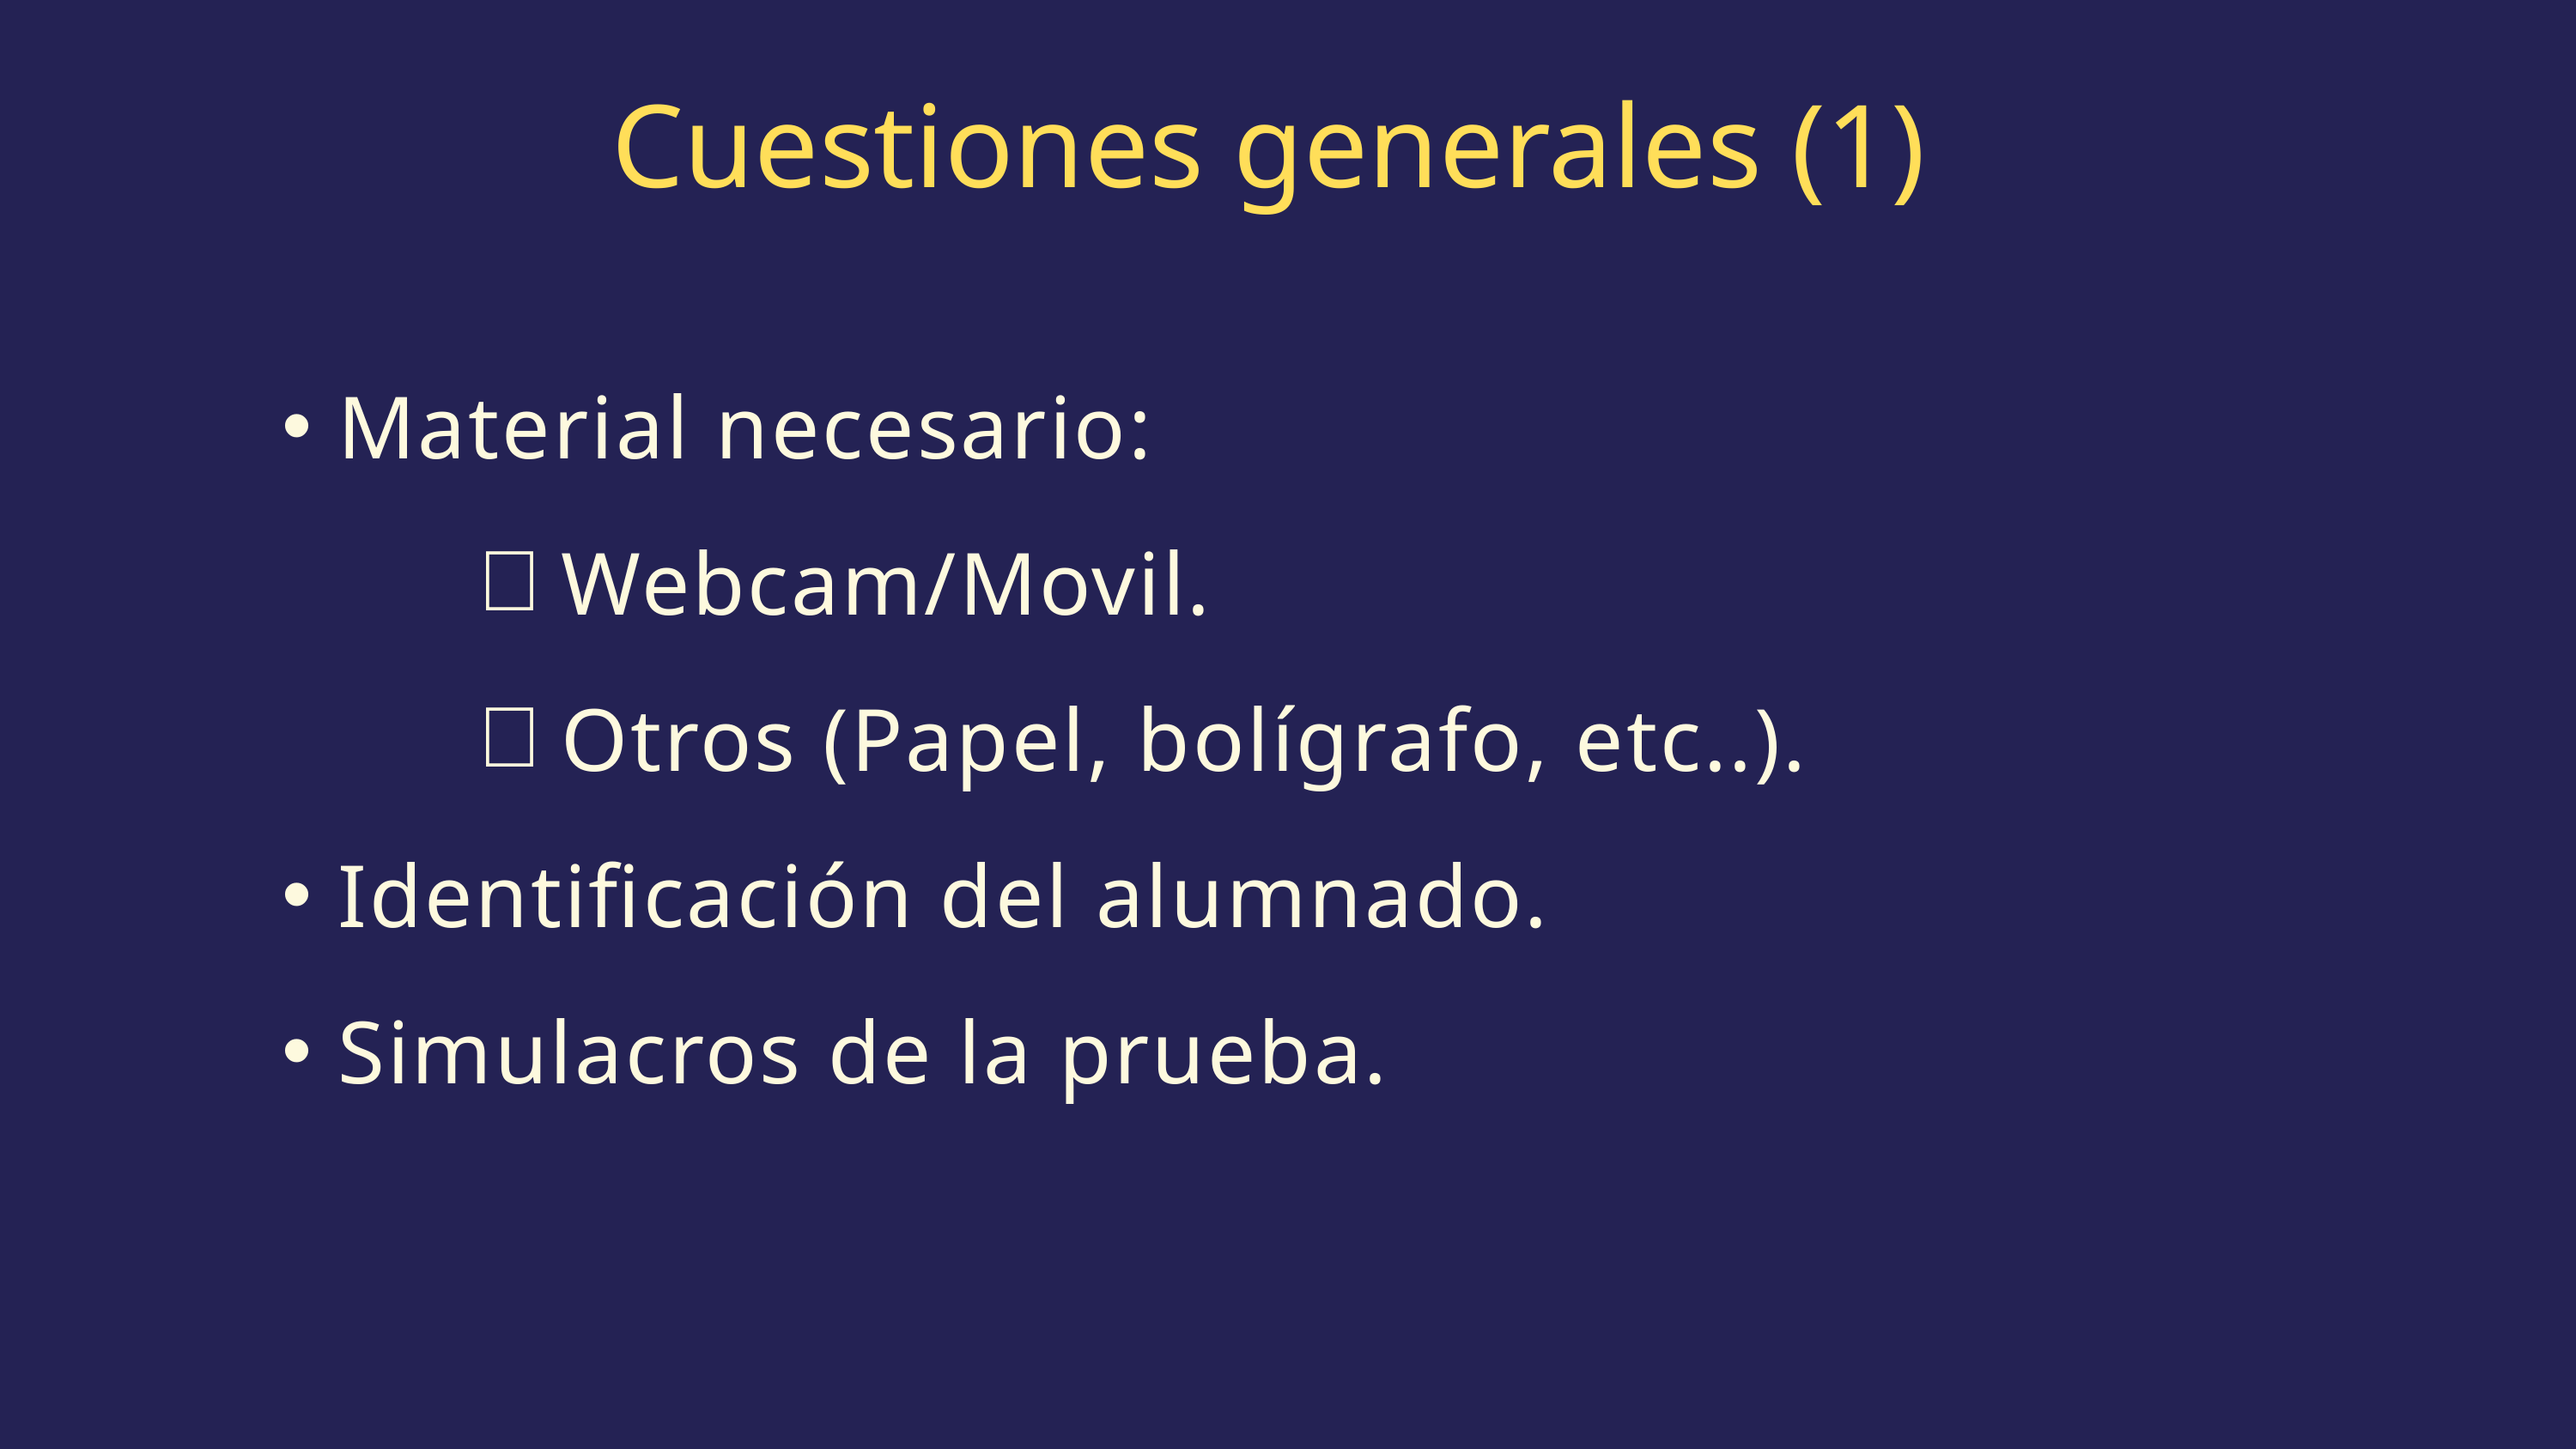

Cuestiones generales (1)
Material necesario:
Webcam/Movil.
Otros (Papel, bolígrafo, etc..).
Identificación del alumnado.
Simulacros de la prueba.